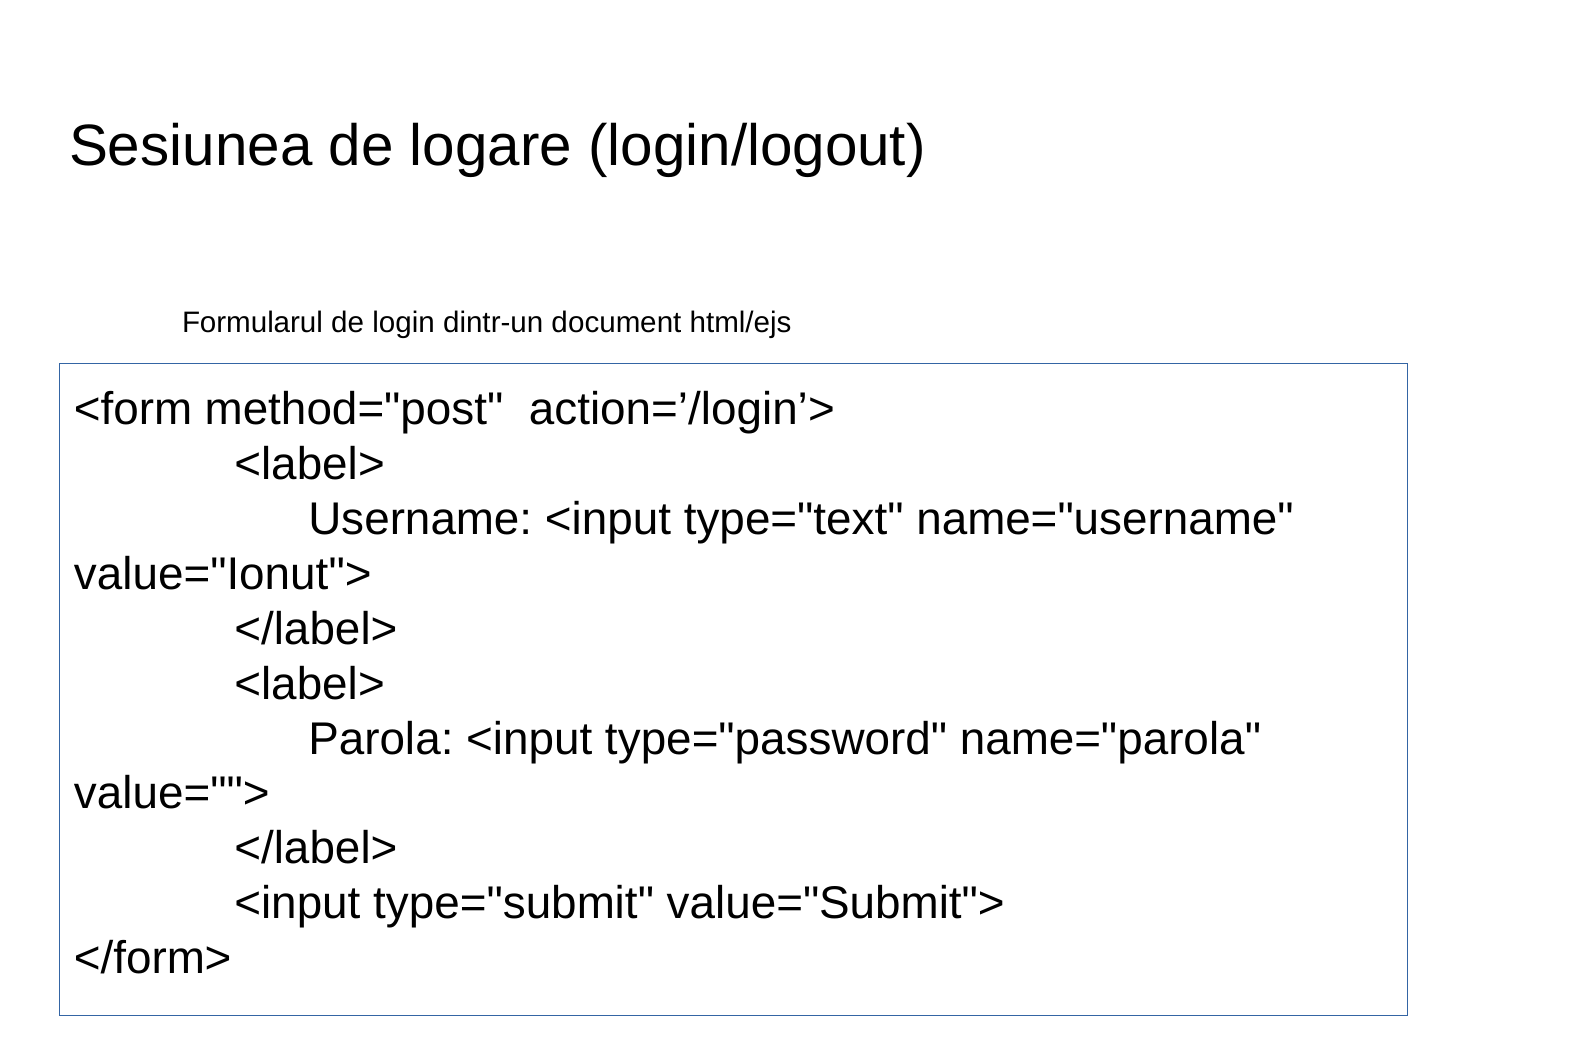

# Sesiunea de logare (login/logout)
Formularul de login dintr-un document html/ejs
<form method="post" action=’/login’>
 		 <label>
 			 Username: <input type="text" name="username" value="Ionut">
 		 </label>
 		 <label>
 			 Parola: <input type="password" name="parola" value="">
 		 </label>
 		 <input type="submit" value="Submit">
</form>